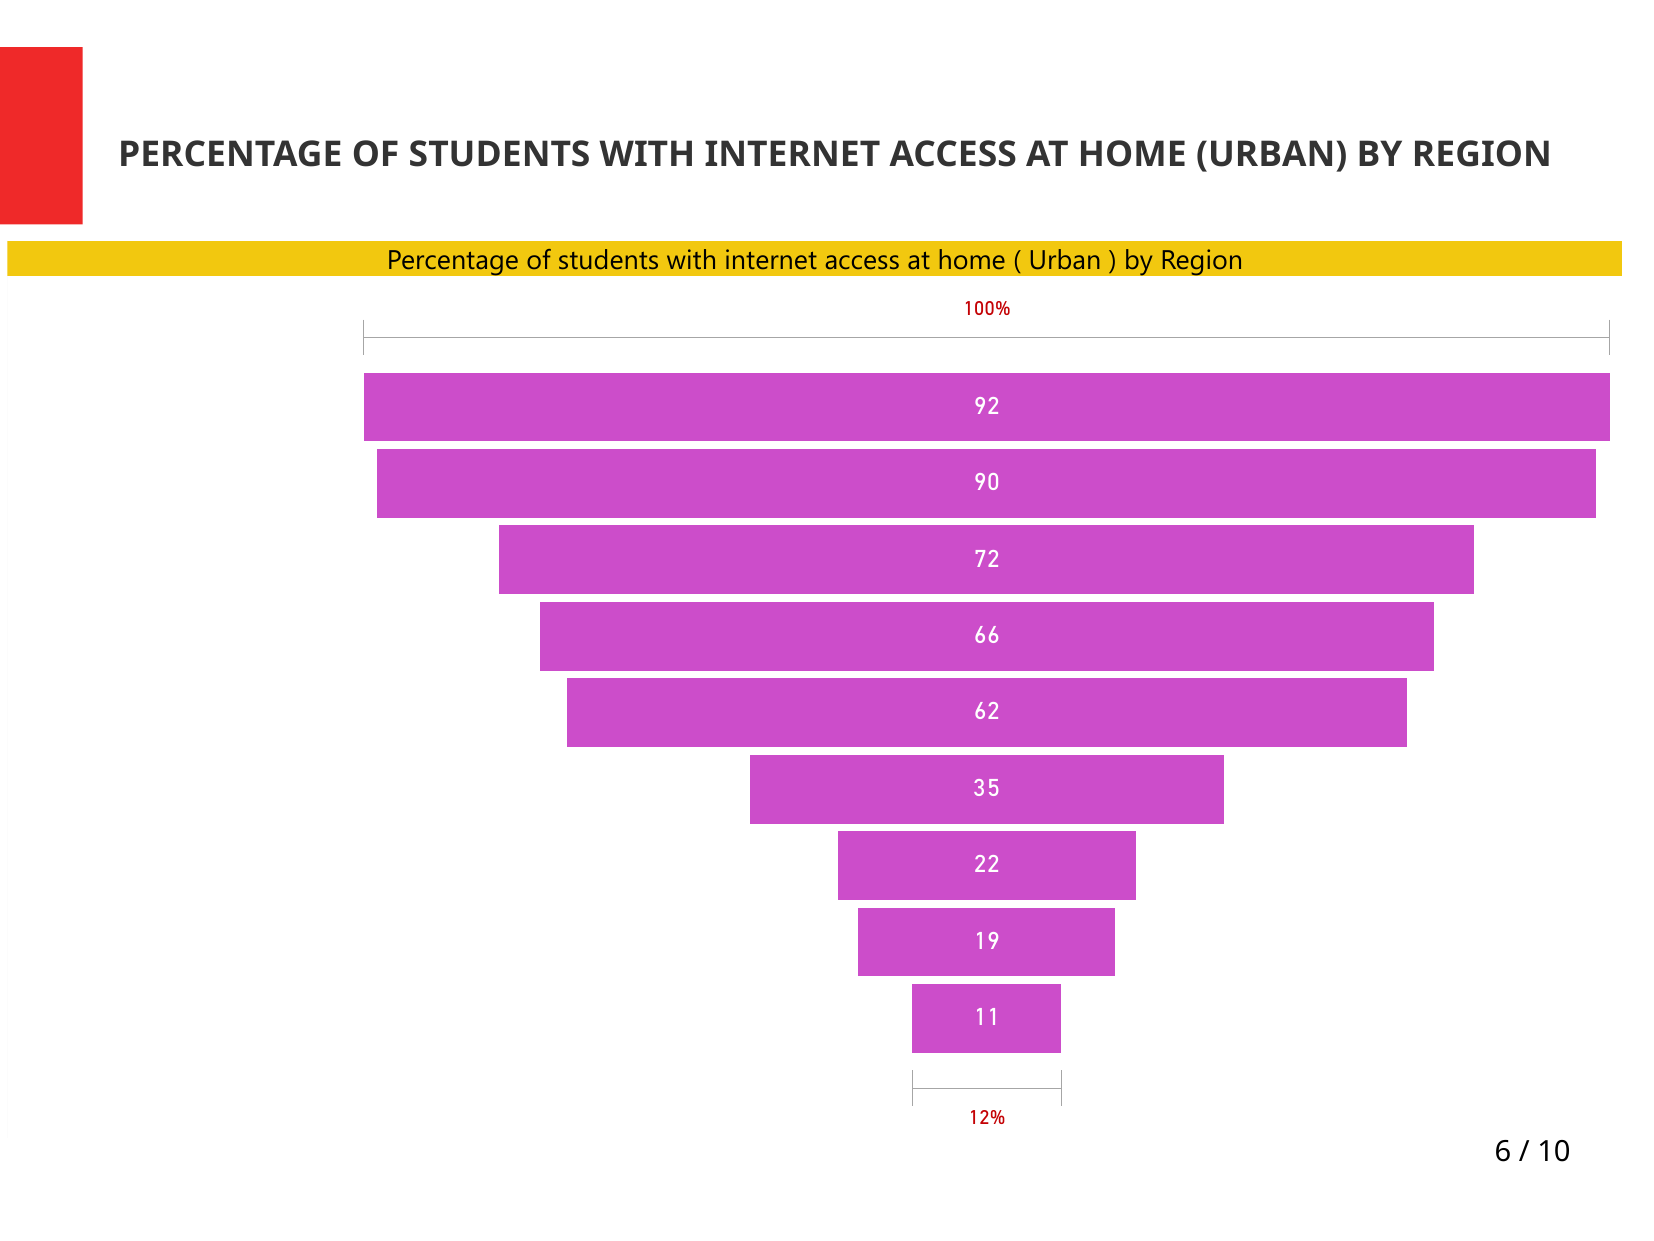

# PERCENTAGE OF STUDENTS WITH INTERNET ACCESS AT HOME (URBAN) BY REGION
6